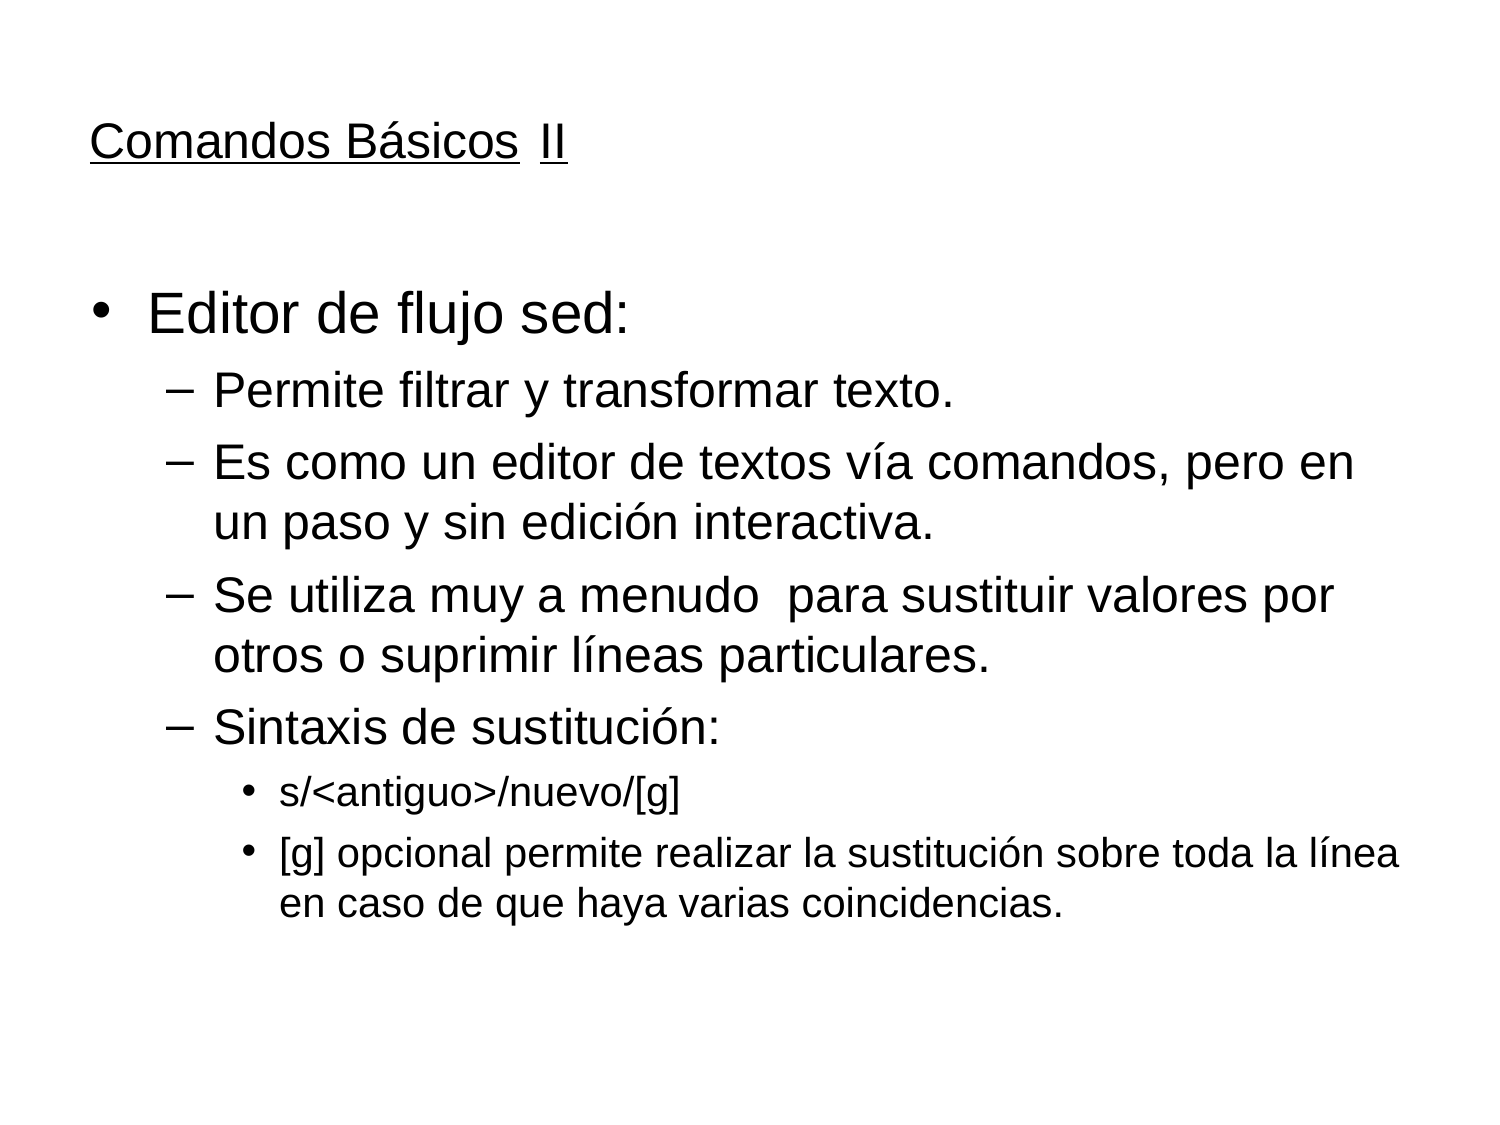

# Comandos Básicos	II
Editor de flujo sed:
Permite filtrar y transformar texto.
Es como un editor de textos vía comandos, pero en un paso y sin edición interactiva.
Se utiliza muy a menudo para sustituir valores por otros o suprimir líneas particulares.
Sintaxis de sustitución:
s/<antiguo>/nuevo/[g]
[g] opcional permite realizar la sustitución sobre toda la línea en caso de que haya varias coincidencias.